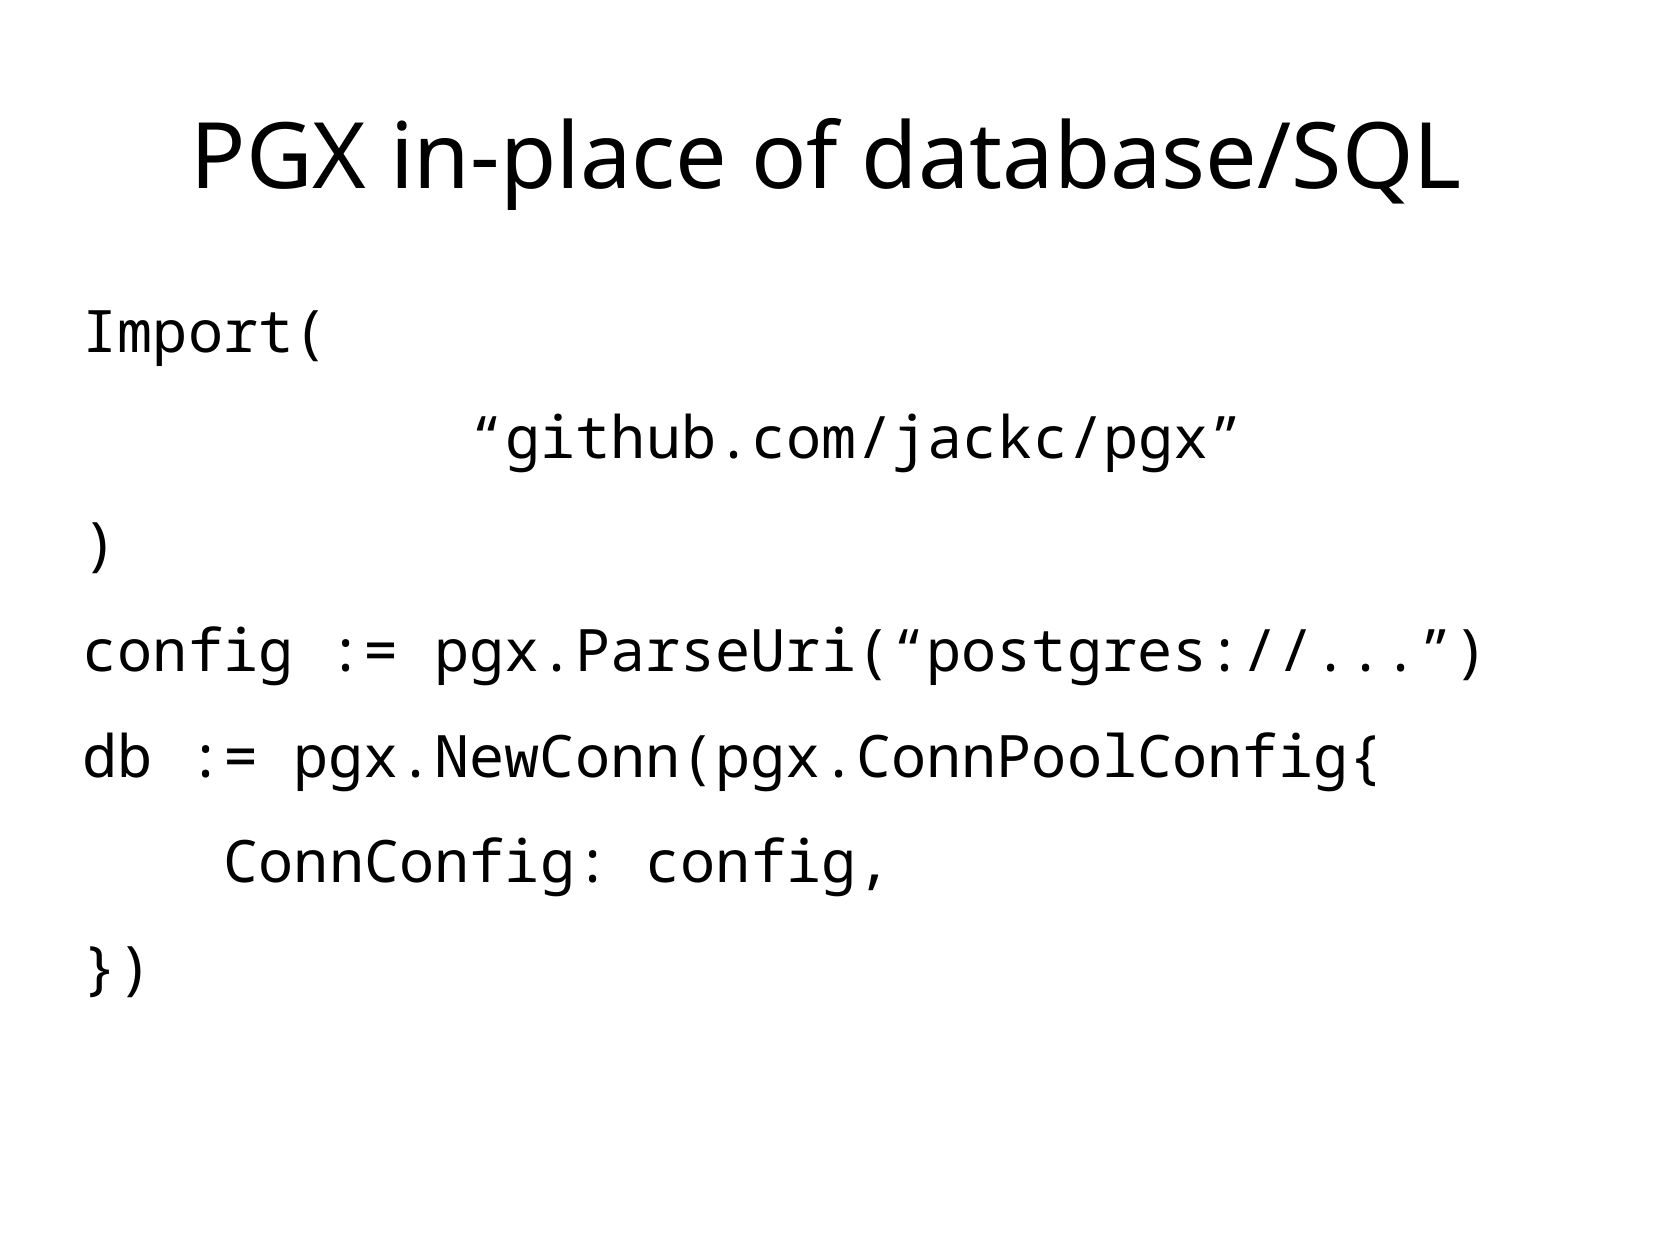

# PGX in-place of database/SQL
Import(
 “github.com/jackc/pgx”
)
config := pgx.ParseUri(“postgres://...”)
db := pgx.NewConn(pgx.ConnPoolConfig{
 ConnConfig: config,
})